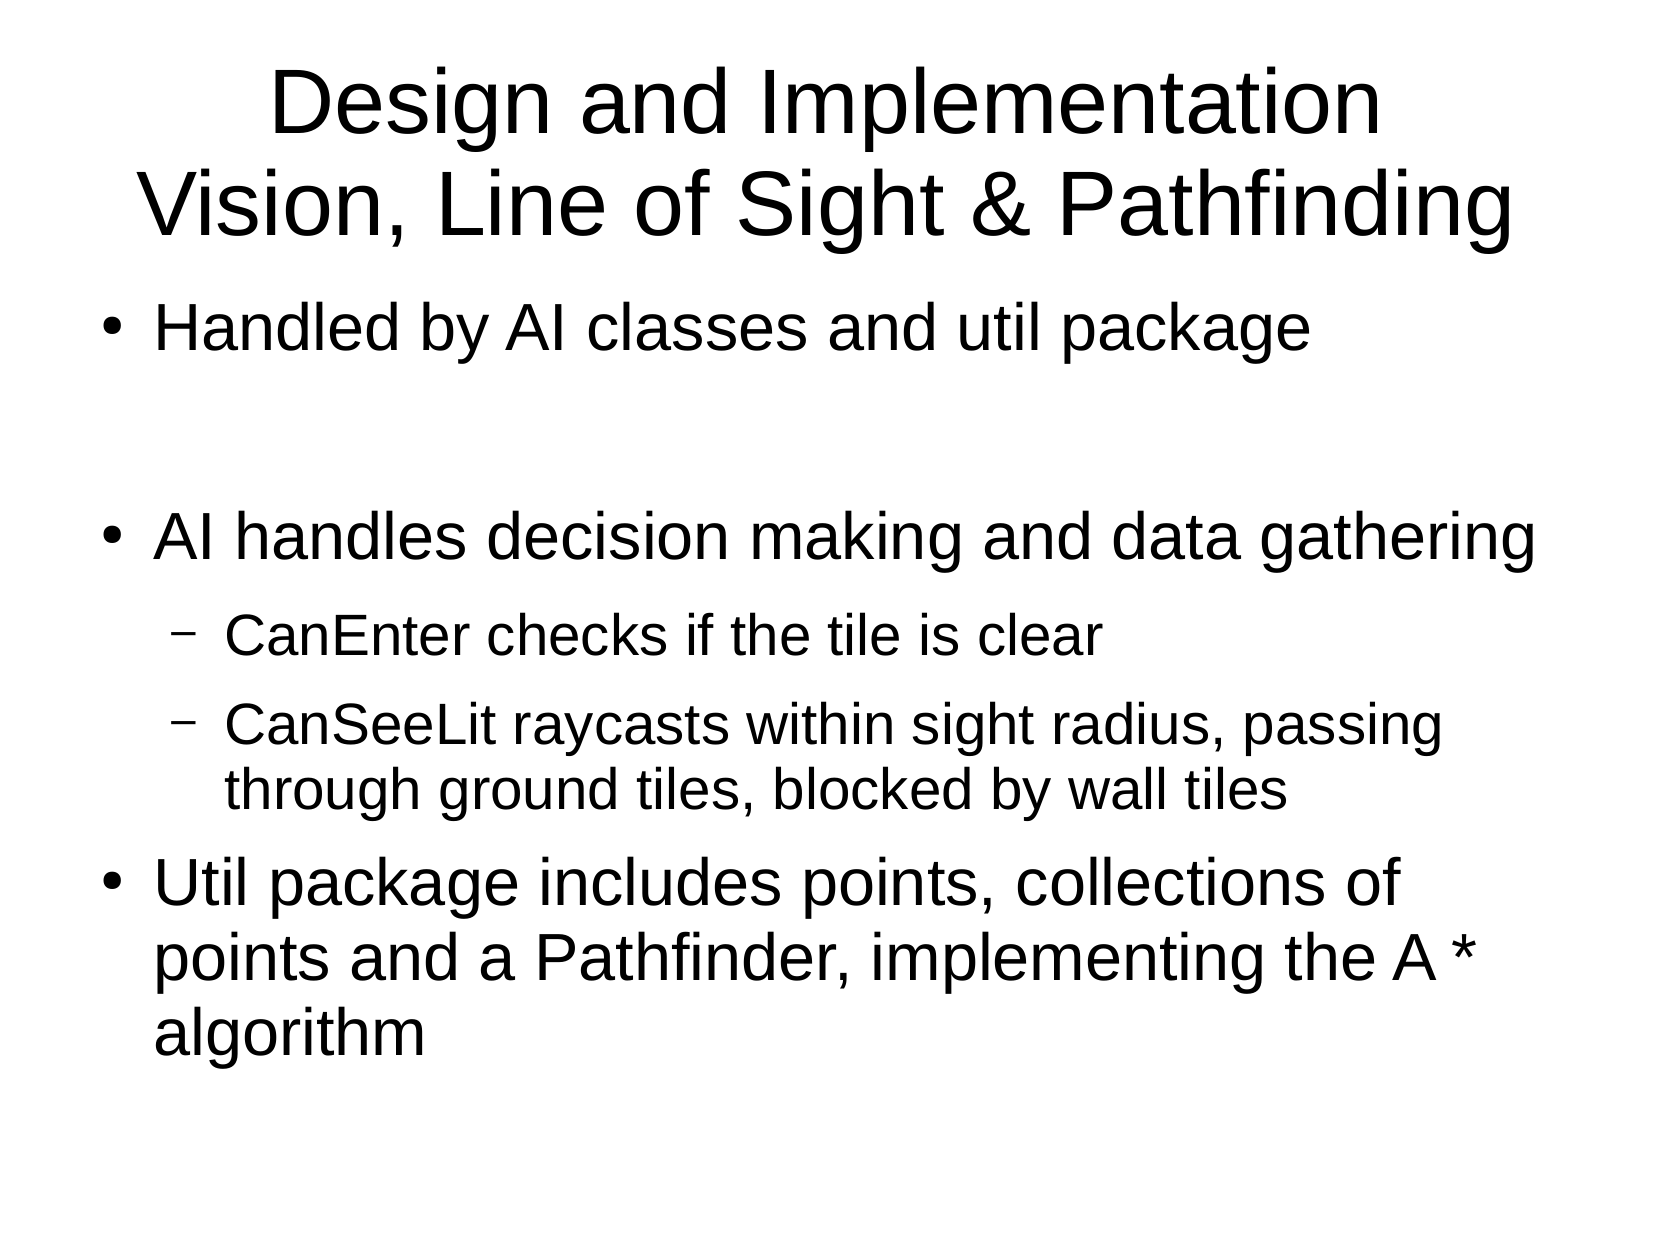

# Design and Implementation Vision, Line of Sight & Pathfinding
Handled by AI classes and util package
AI handles decision making and data gathering
CanEnter checks if the tile is clear
CanSeeLit raycasts within sight radius, passing through ground tiles, blocked by wall tiles
Util package includes points, collections of points and a Pathfinder, implementing the A * algorithm